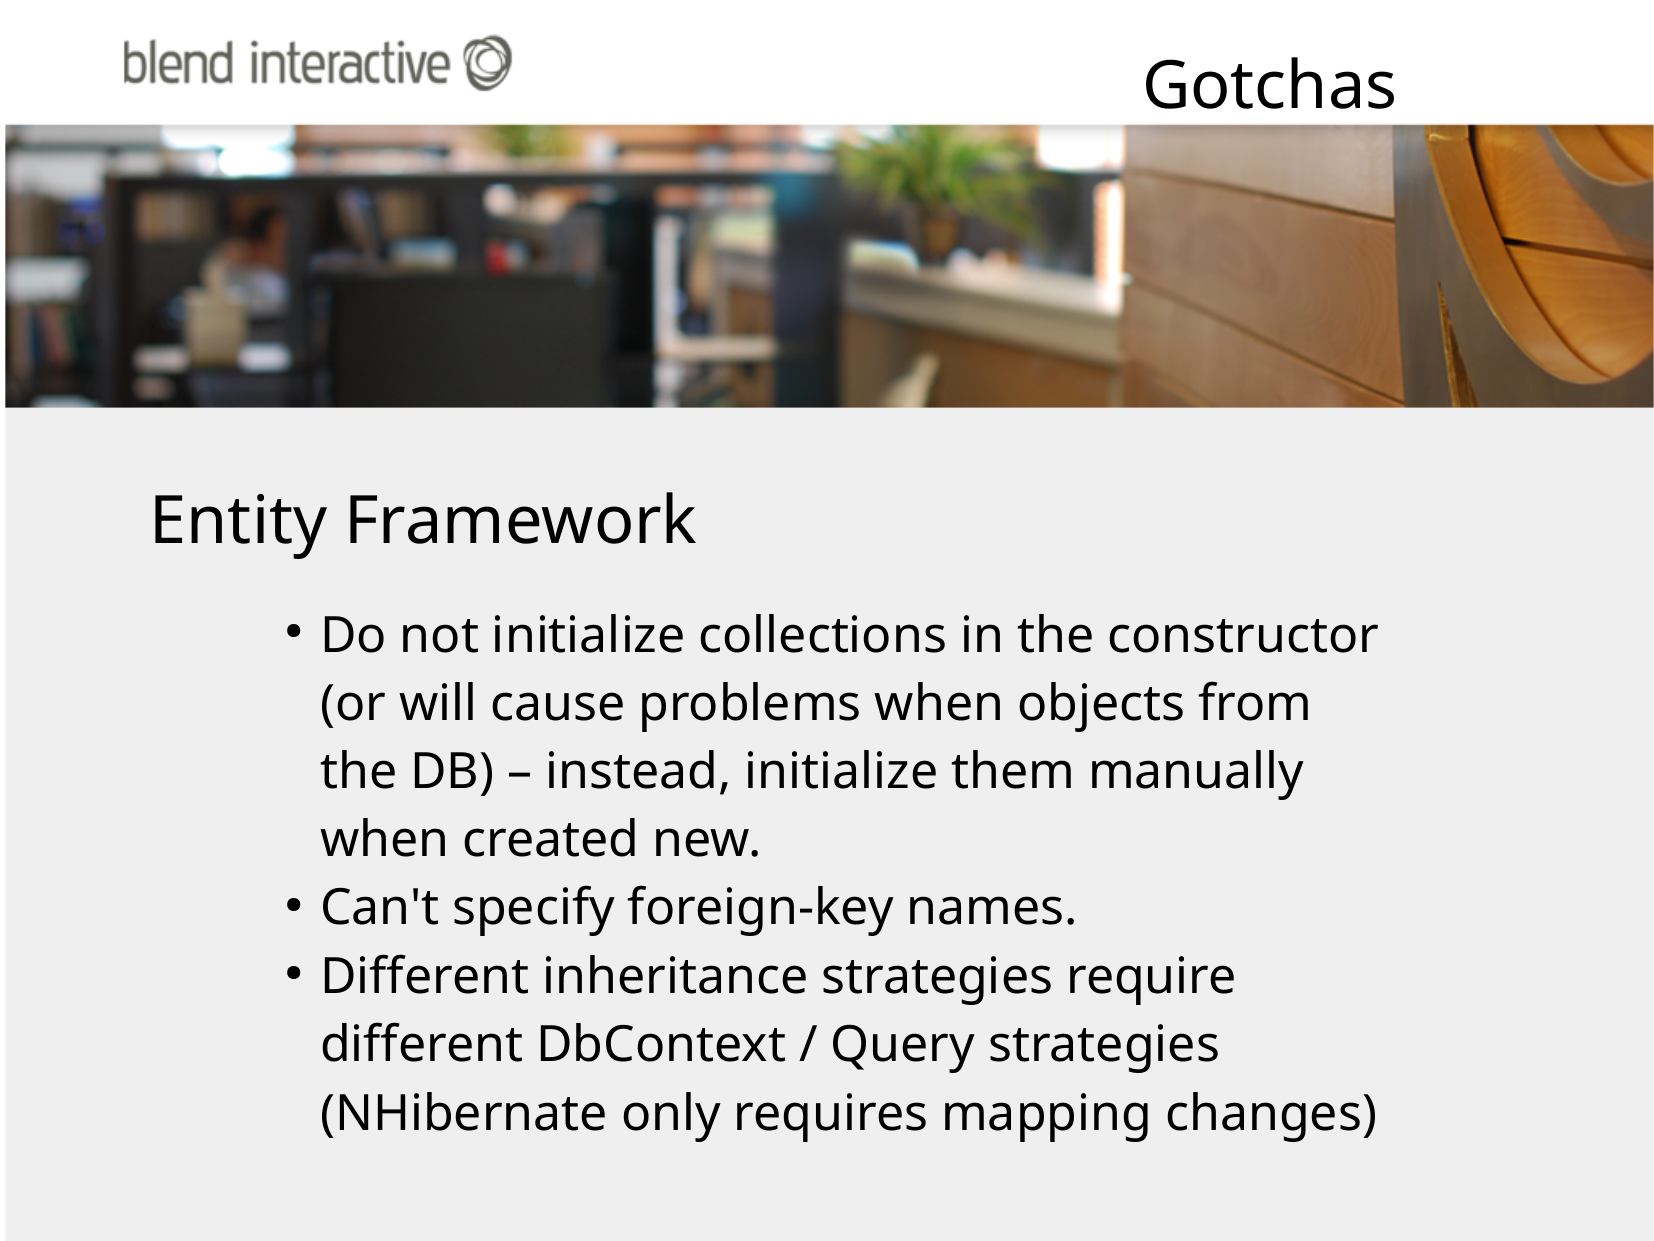

Gotchas
Entity Framework
Do not initialize collections in the constructor (or will cause problems when objects from the DB) – instead, initialize them manually when created new.
Can't specify foreign-key names.
Different inheritance strategies require different DbContext / Query strategies (NHibernate only requires mapping changes)